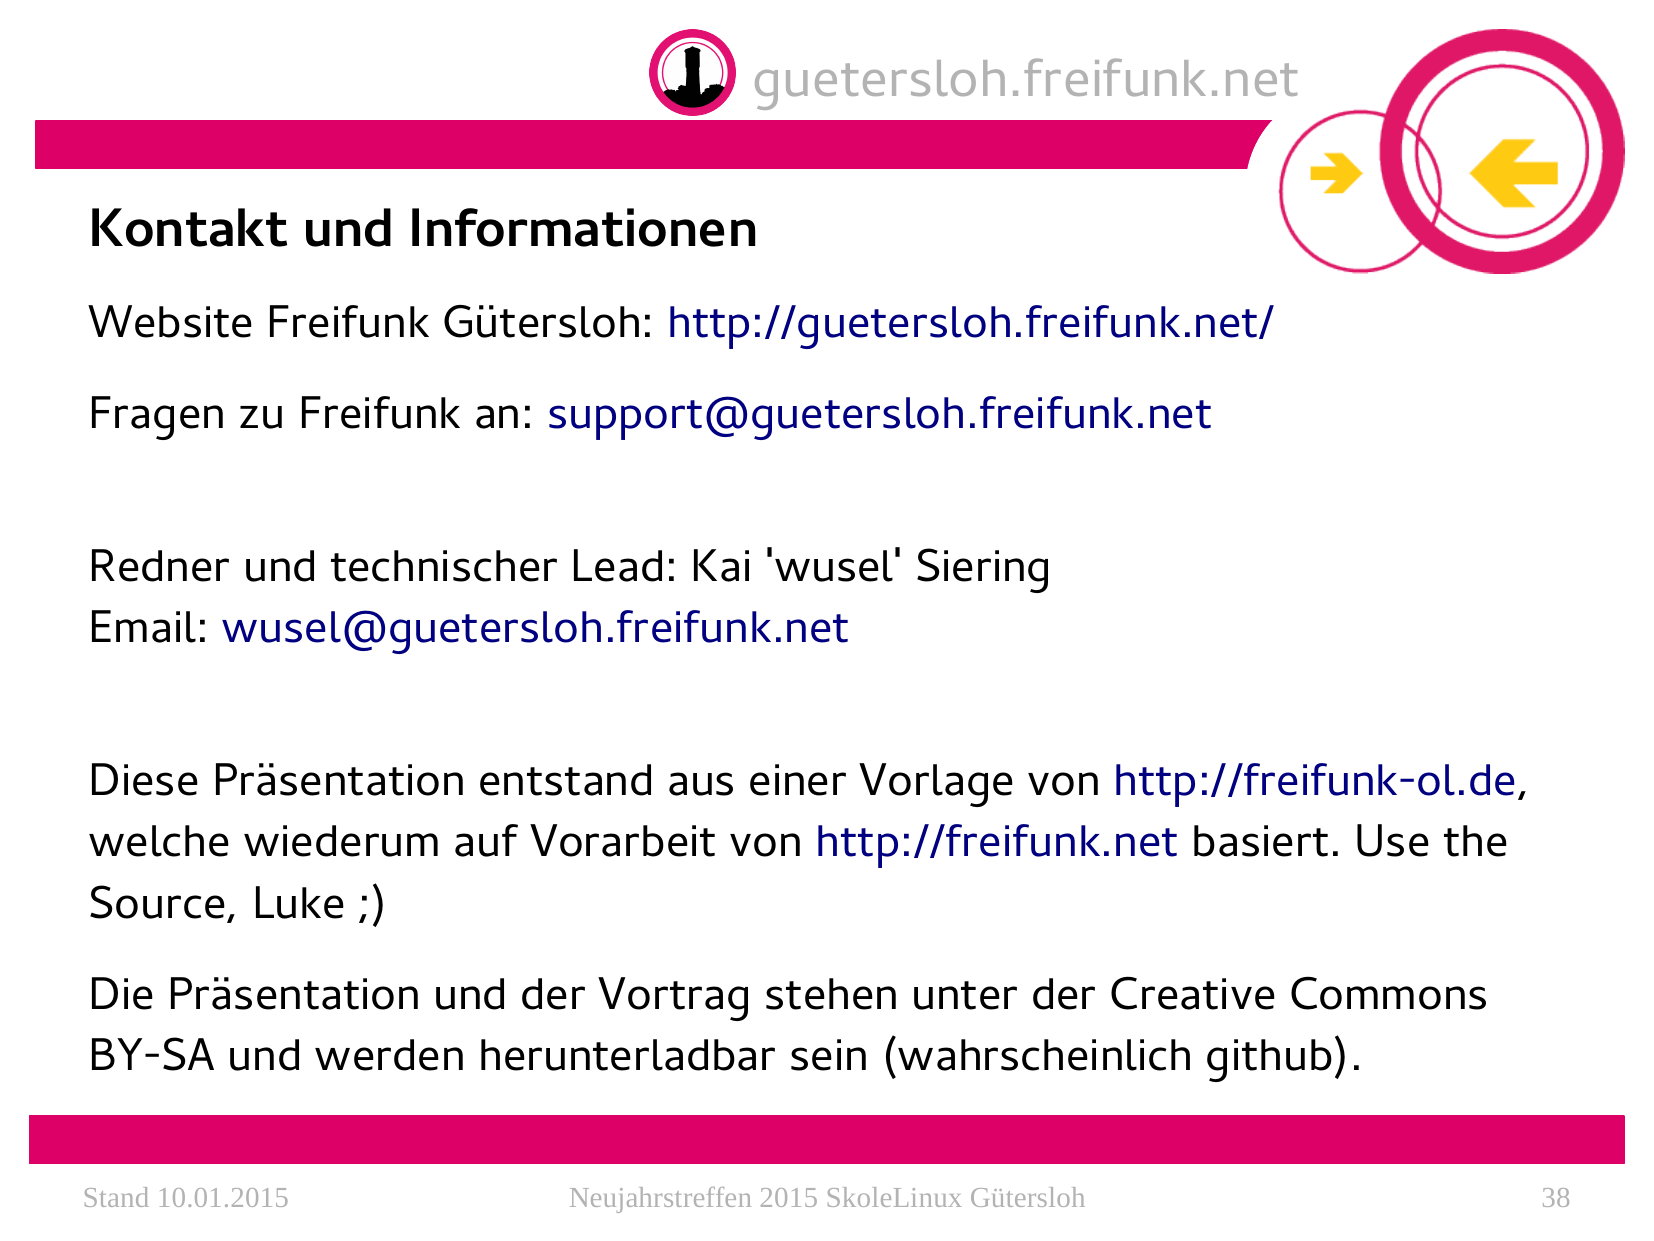

# Kontakt und Informationen
Website Freifunk Gütersloh: http://guetersloh.freifunk.net/
Fragen zu Freifunk an: support@guetersloh.freifunk.net
Redner und technischer Lead: Kai 'wusel' Siering
Email: wusel@guetersloh.freifunk.net
Diese Präsentation entstand aus einer Vorlage von http://freifunk-ol.de, welche wiederum auf Vorarbeit von http://freifunk.net basiert. Use the Source, Luke ;)
Die Präsentation und der Vortrag stehen unter der Creative Commons BY-SA und werden herunterladbar sein (wahrscheinlich github).
Stand 10.01.2015
Neujahrstreffen 2015 SkoleLinux Gütersloh
38